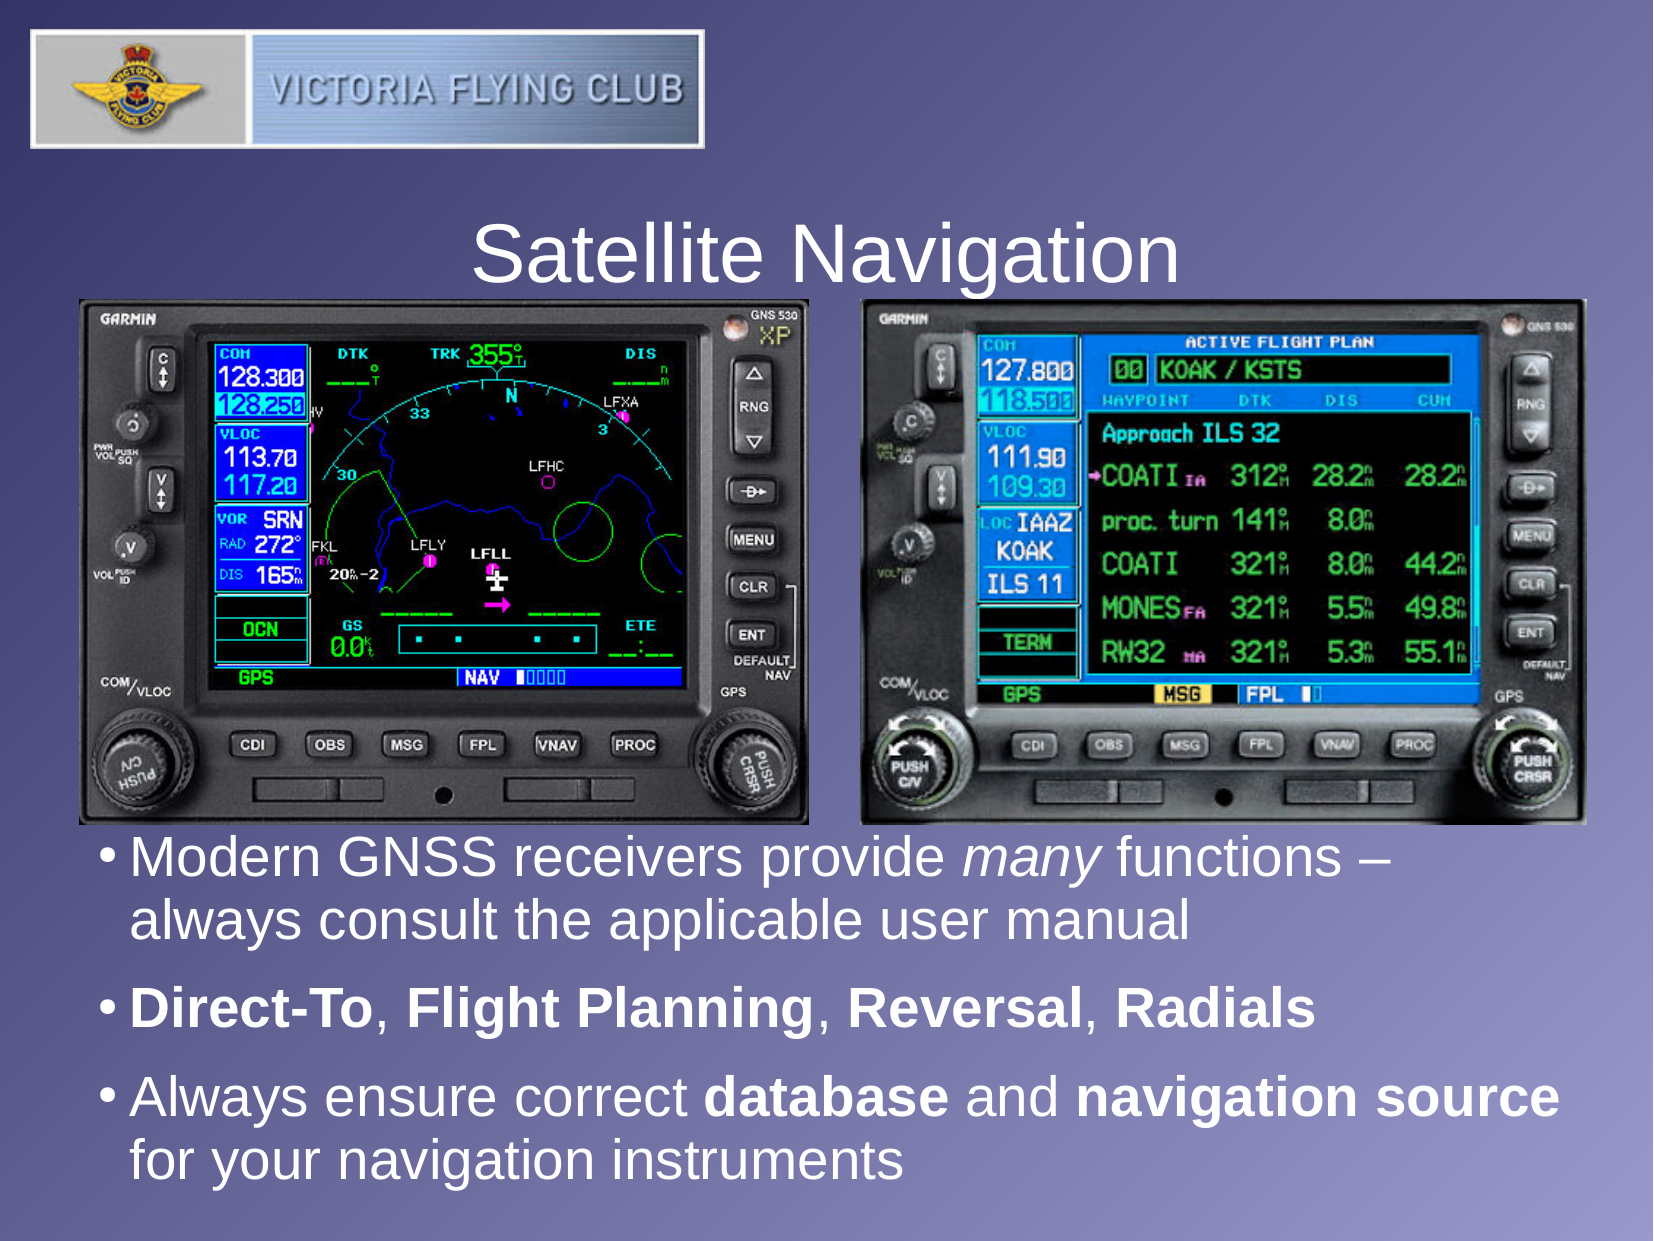

# Satellite Navigation
Modern GNSS receivers provide many functions – always consult the applicable user manual
Direct-To, Flight Planning, Reversal, Radials
Always ensure correct database and navigation source for your navigation instruments